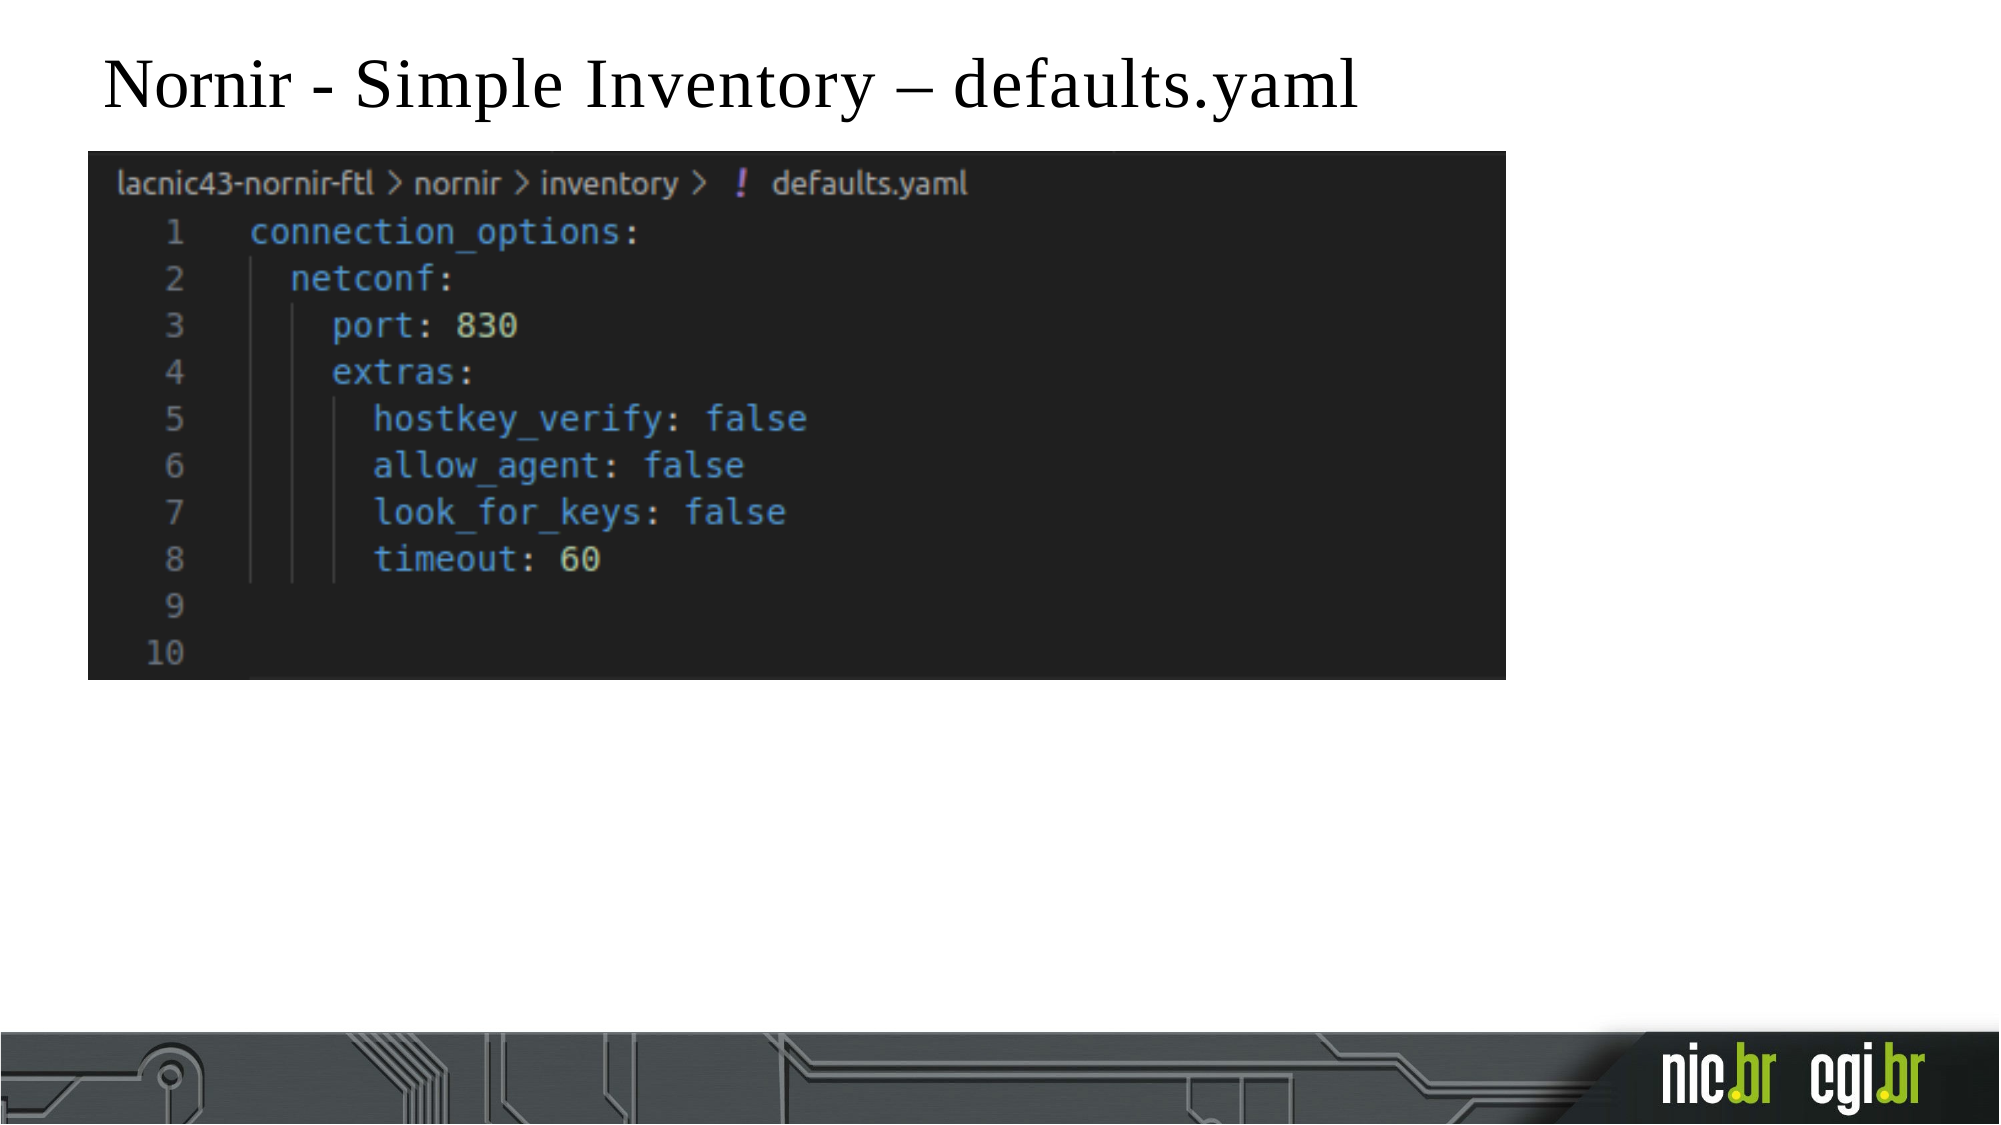

# Nornir - Simple Inventory – defaults.yaml